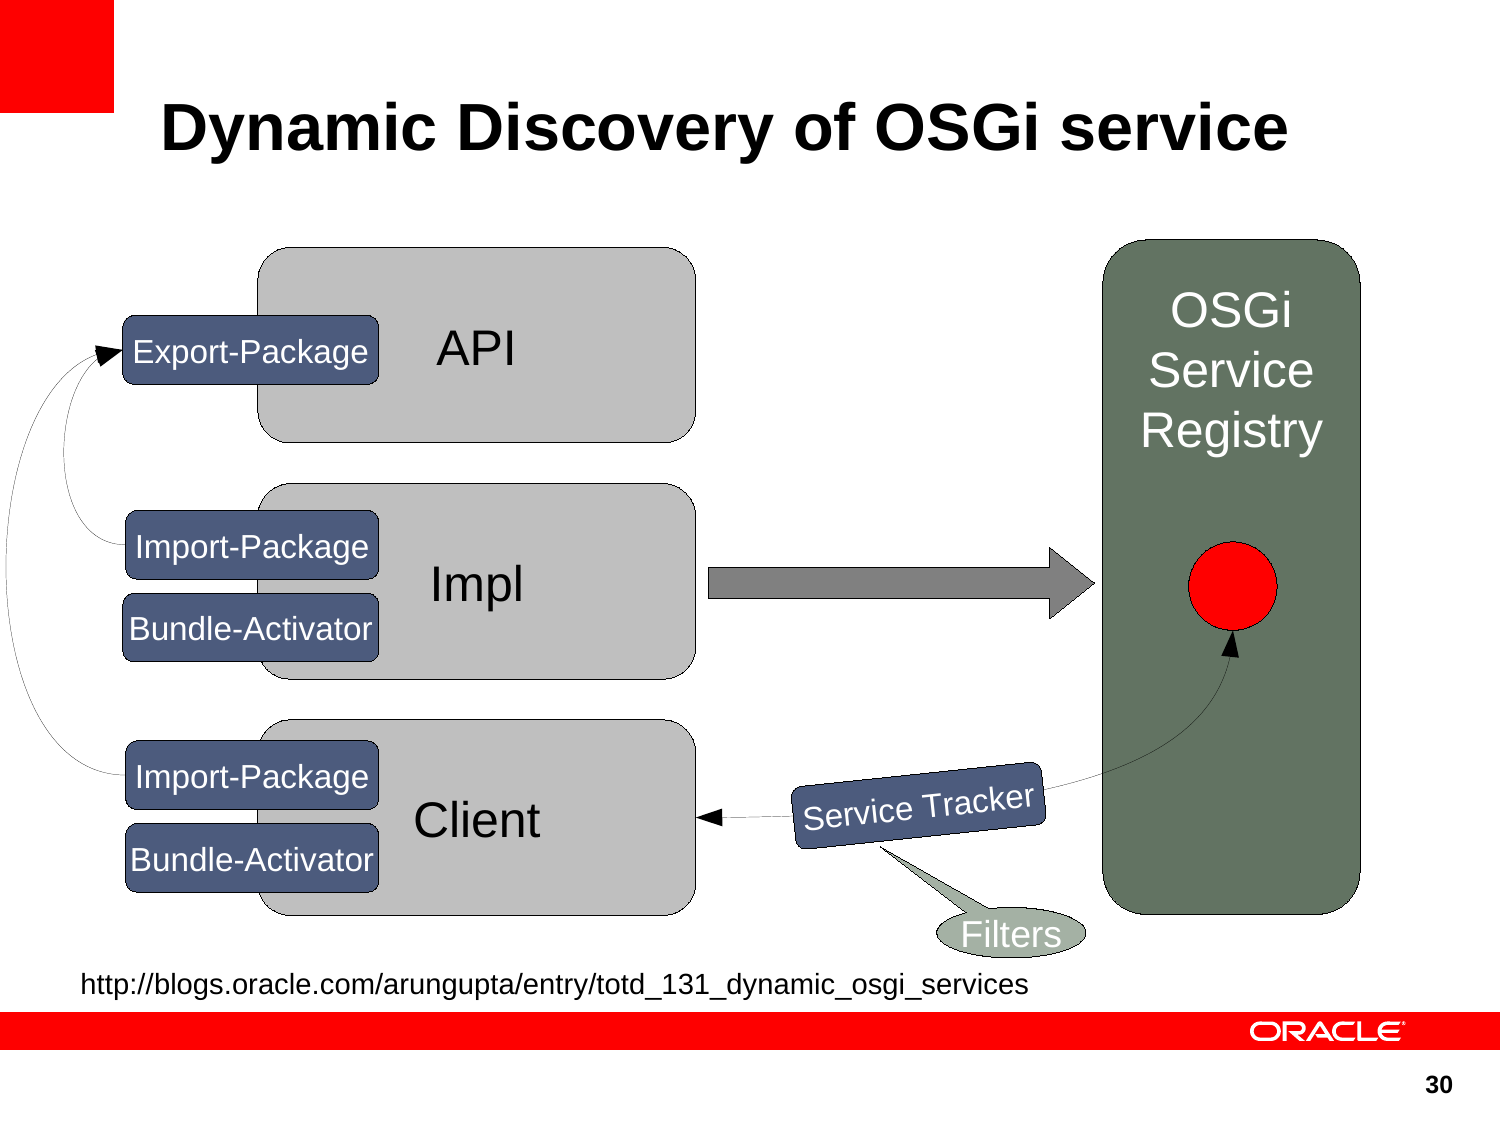

# Dynamic Discovery of OSGi service
OSGi
Service
Registry
API
Export-Package
Impl
Import-Package
Bundle-Activator
Client
Import-Package
Service Tracker
Bundle-Activator
Filters
http://blogs.oracle.com/arungupta/entry/totd_131_dynamic_osgi_services